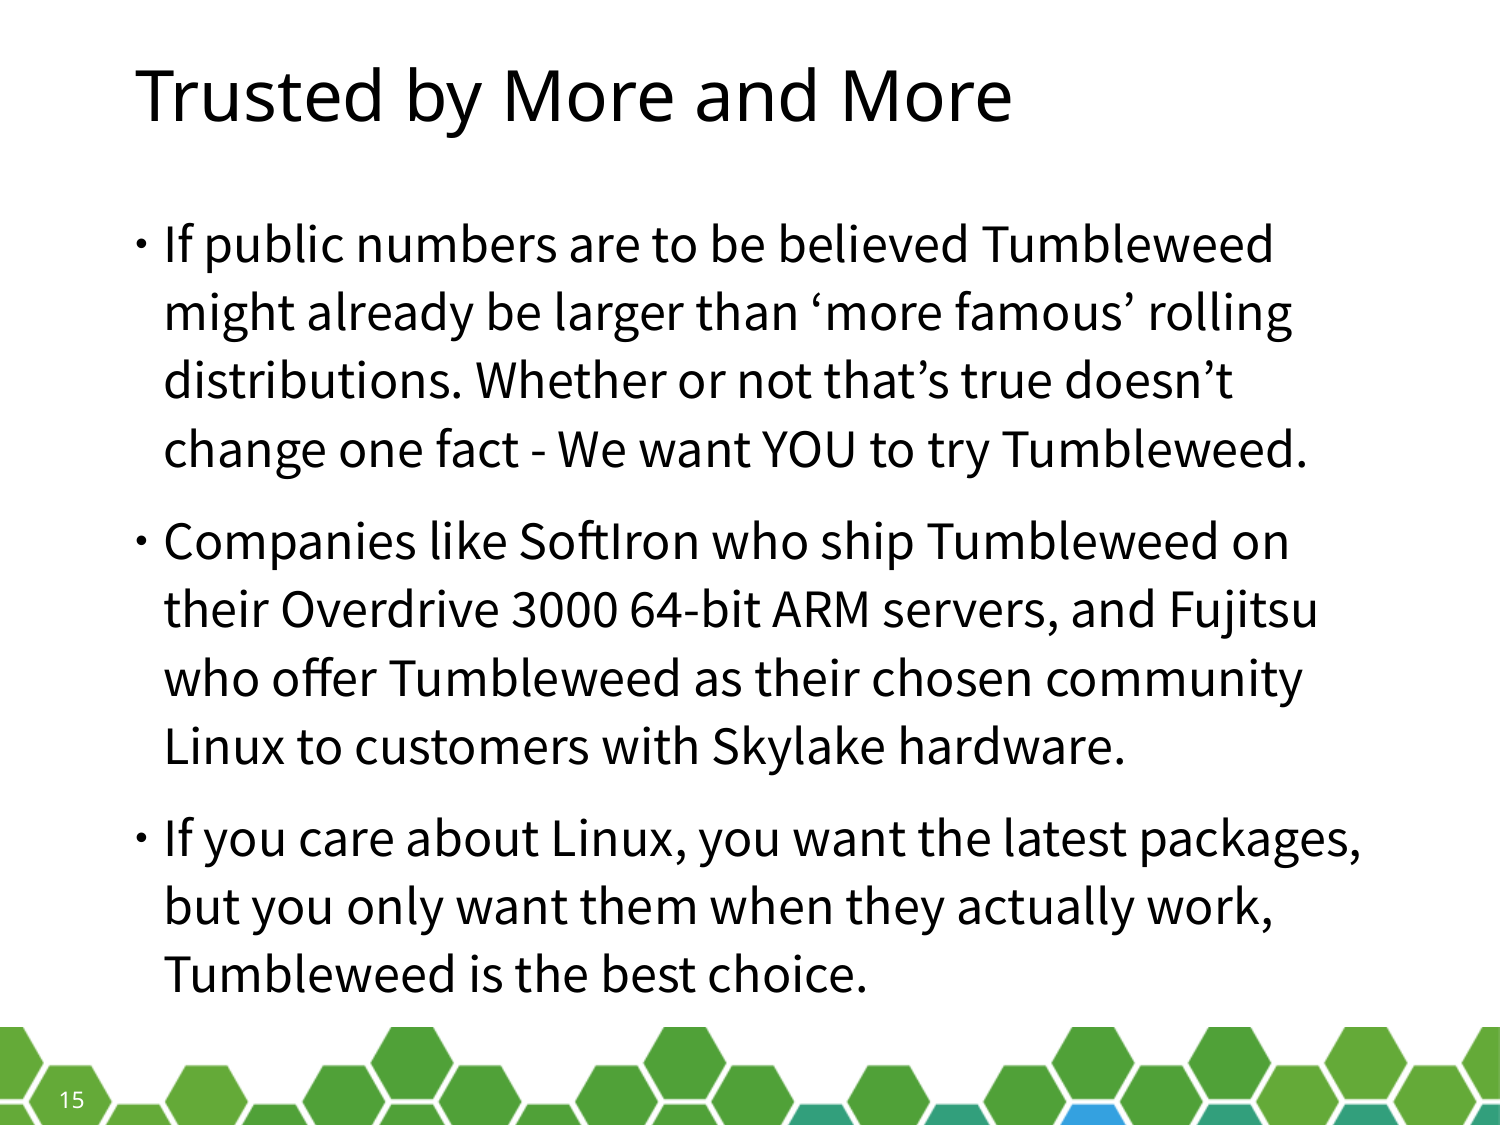

# Trusted by More and More
If public numbers are to be believed Tumbleweed might already be larger than ‘more famous’ rolling distributions. Whether or not that’s true doesn’t change one fact - We want YOU to try Tumbleweed.
Companies like SoftIron who ship Tumbleweed on their Overdrive 3000 64-bit ARM servers, and Fujitsu who offer Tumbleweed as their chosen community Linux to customers with Skylake hardware.
If you care about Linux, you want the latest packages, but you only want them when they actually work, Tumbleweed is the best choice.